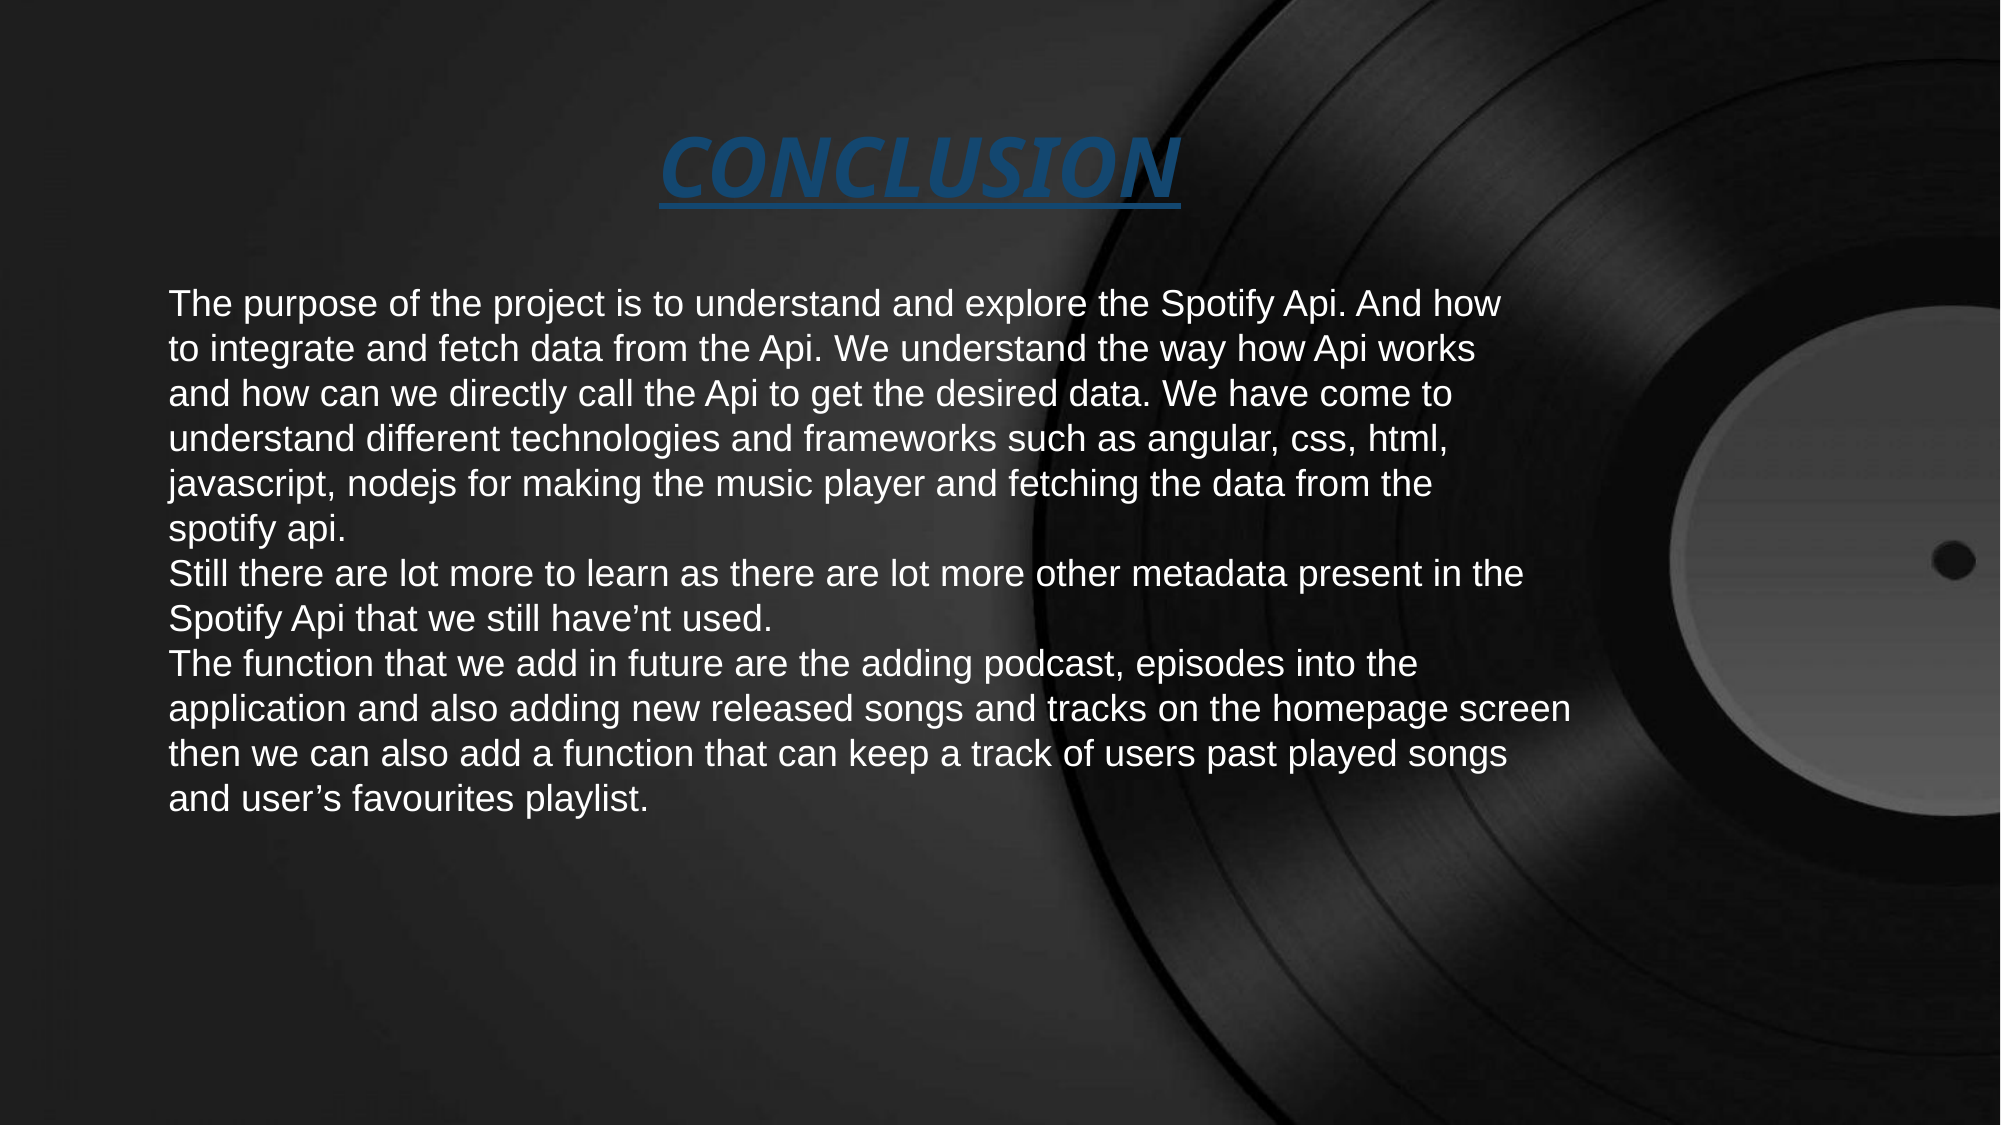

CONCLUSION
.
The purpose of the project is to understand and explore the Spotify Api. And how
to integrate and fetch data from the Api. We understand the way how Api works
and how can we directly call the Api to get the desired data. We have come to
understand different technologies and frameworks such as angular, css, html,
javascript, nodejs for making the music player and fetching the data from the
spotify api.
Still there are lot more to learn as there are lot more other metadata present in the
Spotify Api that we still have’nt used.
The function that we add in future are the adding podcast, episodes into the
application and also adding new released songs and tracks on the homepage screen
then we can also add a function that can keep a track of users past played songs
and user’s favourites playlist.